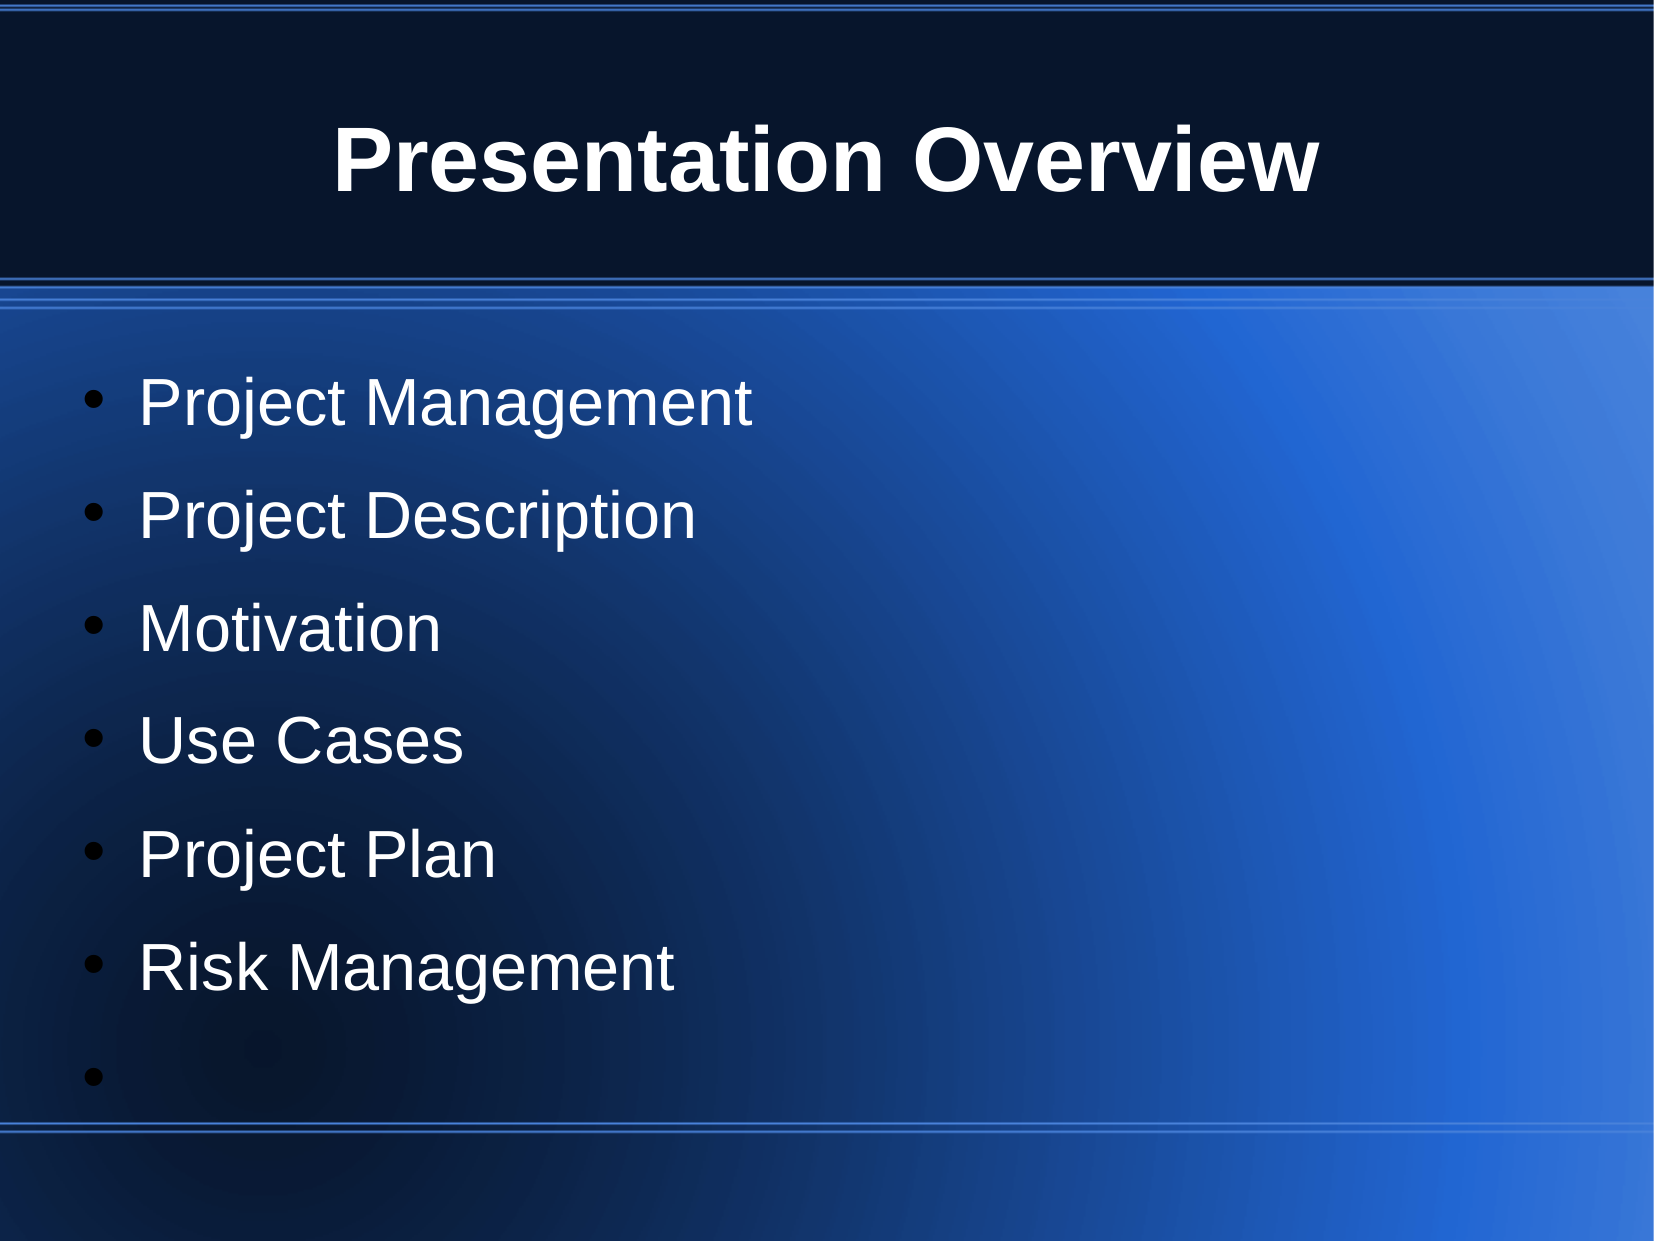

# Presentation Overview
Project Management
Project Description
Motivation
Use Cases
Project Plan
Risk Management